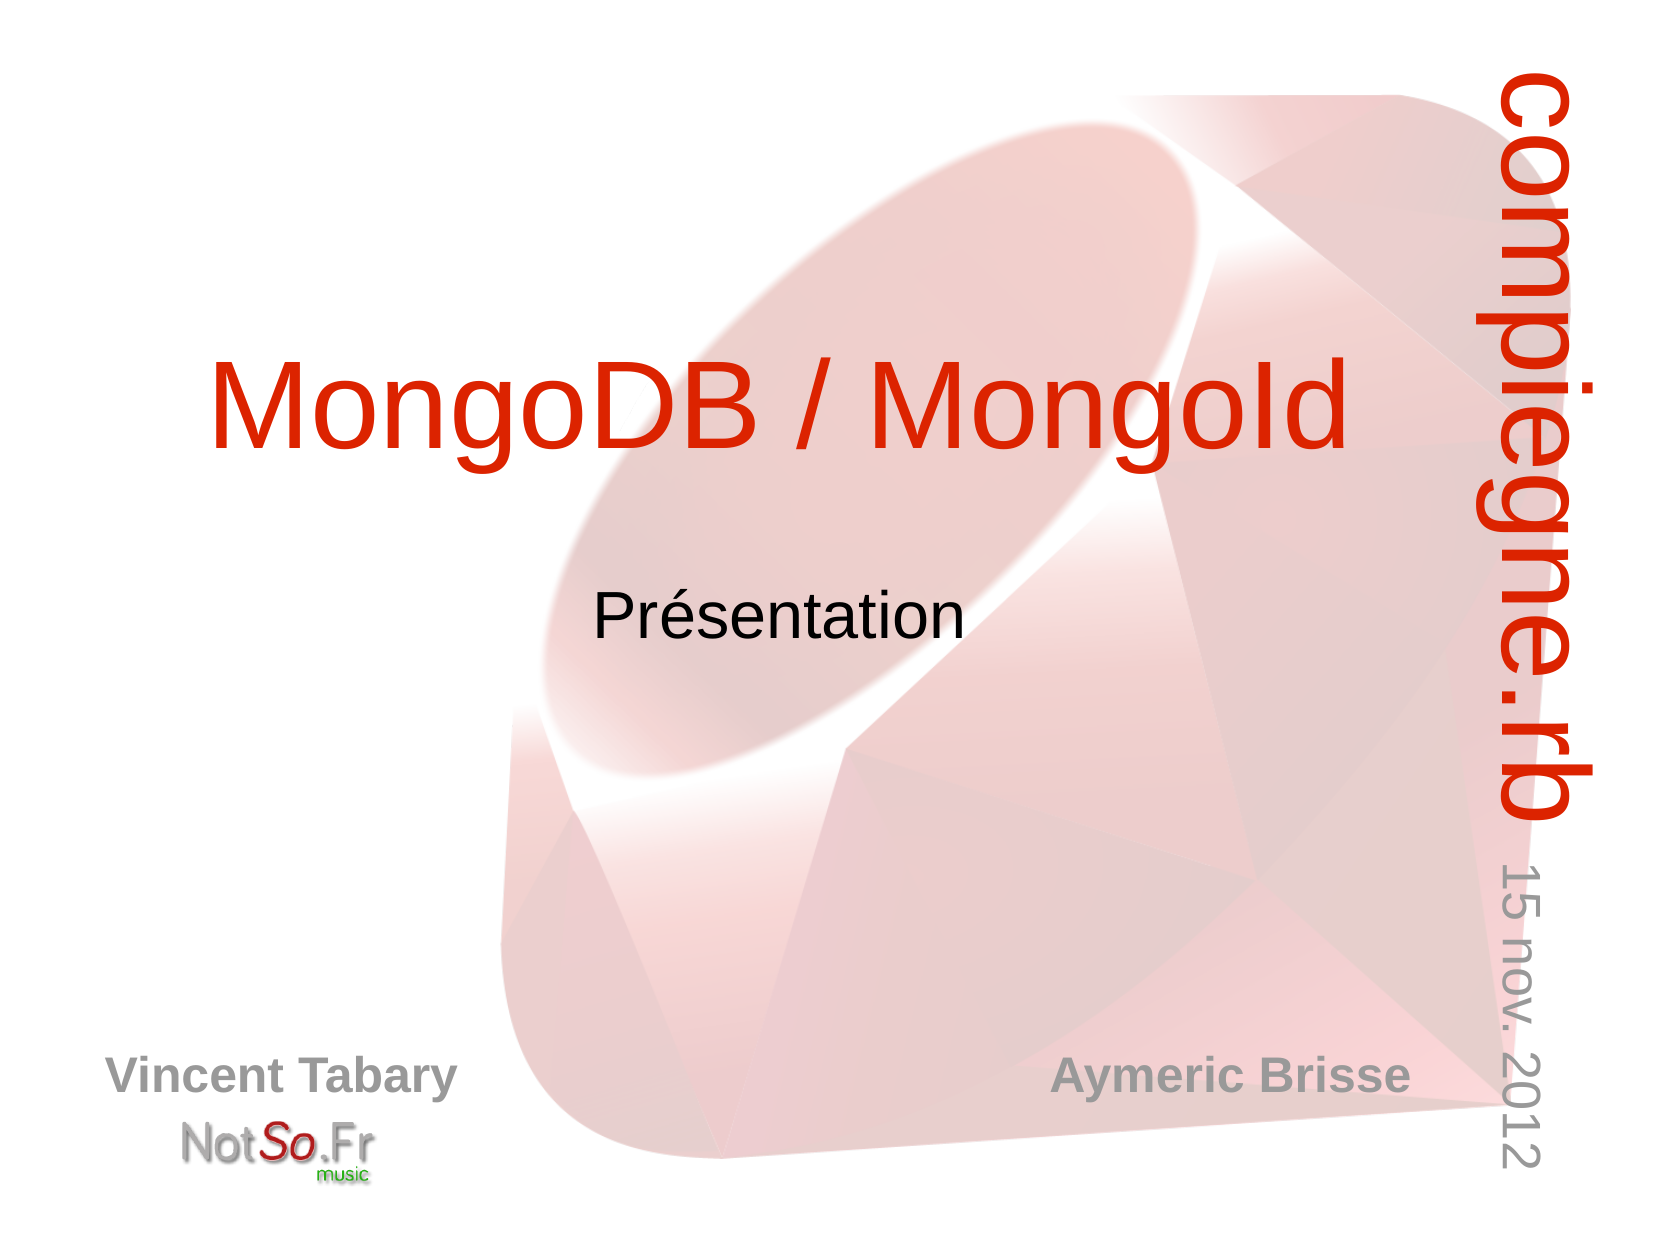

MongoDB / MongoId
Présentation
# compiegne.rb 15 nov. 2012
Vincent Tabary
Aymeric Brisse